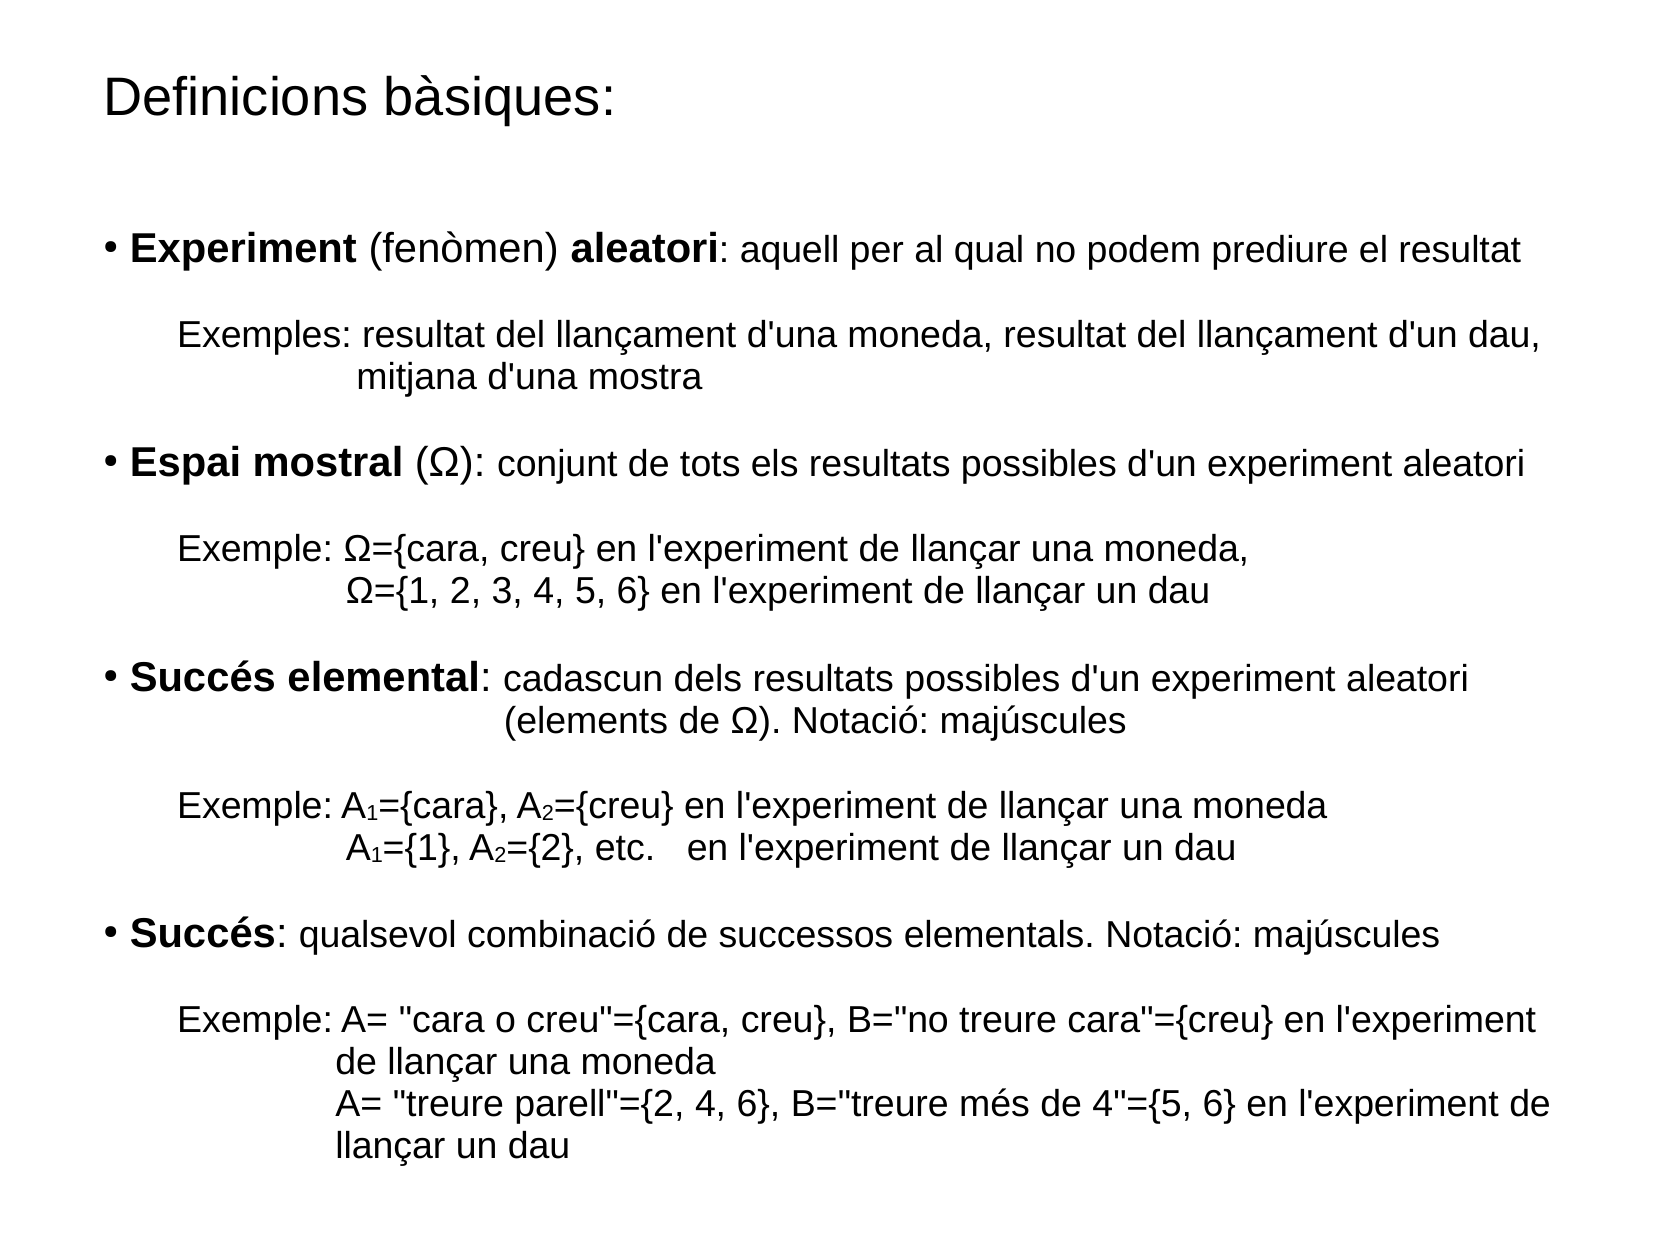

Definicions bàsiques:
 Experiment (fenòmen) aleatori: aquell per al qual no podem prediure el resultat
	Exemples: resultat del llançament d'una moneda, resultat del llançament d'un dau,
			 mitjana d'una mostra
 Espai mostral (Ω): conjunt de tots els resultats possibles d'un experiment aleatori
	Exemple: Ω={cara, creu} en l'experiment de llançar una moneda,
			 Ω={1, 2, 3, 4, 5, 6} en l'experiment de llançar un dau
 Succés elemental: cadascun dels resultats possibles d'un experiment aleatori
	 				 (elements de Ω). Notació: majúscules
	Exemple: A1={cara}, A2={creu} en l'experiment de llançar una moneda
			 A1={1}, A2={2}, etc. en l'experiment de llançar un dau
 Succés: qualsevol combinació de successos elementals. Notació: majúscules
	Exemple: A= "cara o creu"={cara, creu}, B="no treure cara"={creu} en l'experiment
 			 de llançar una moneda
			 A= "treure parell"={2, 4, 6}, B="treure més de 4"={5, 6} en l'experiment de
			 llançar un dau